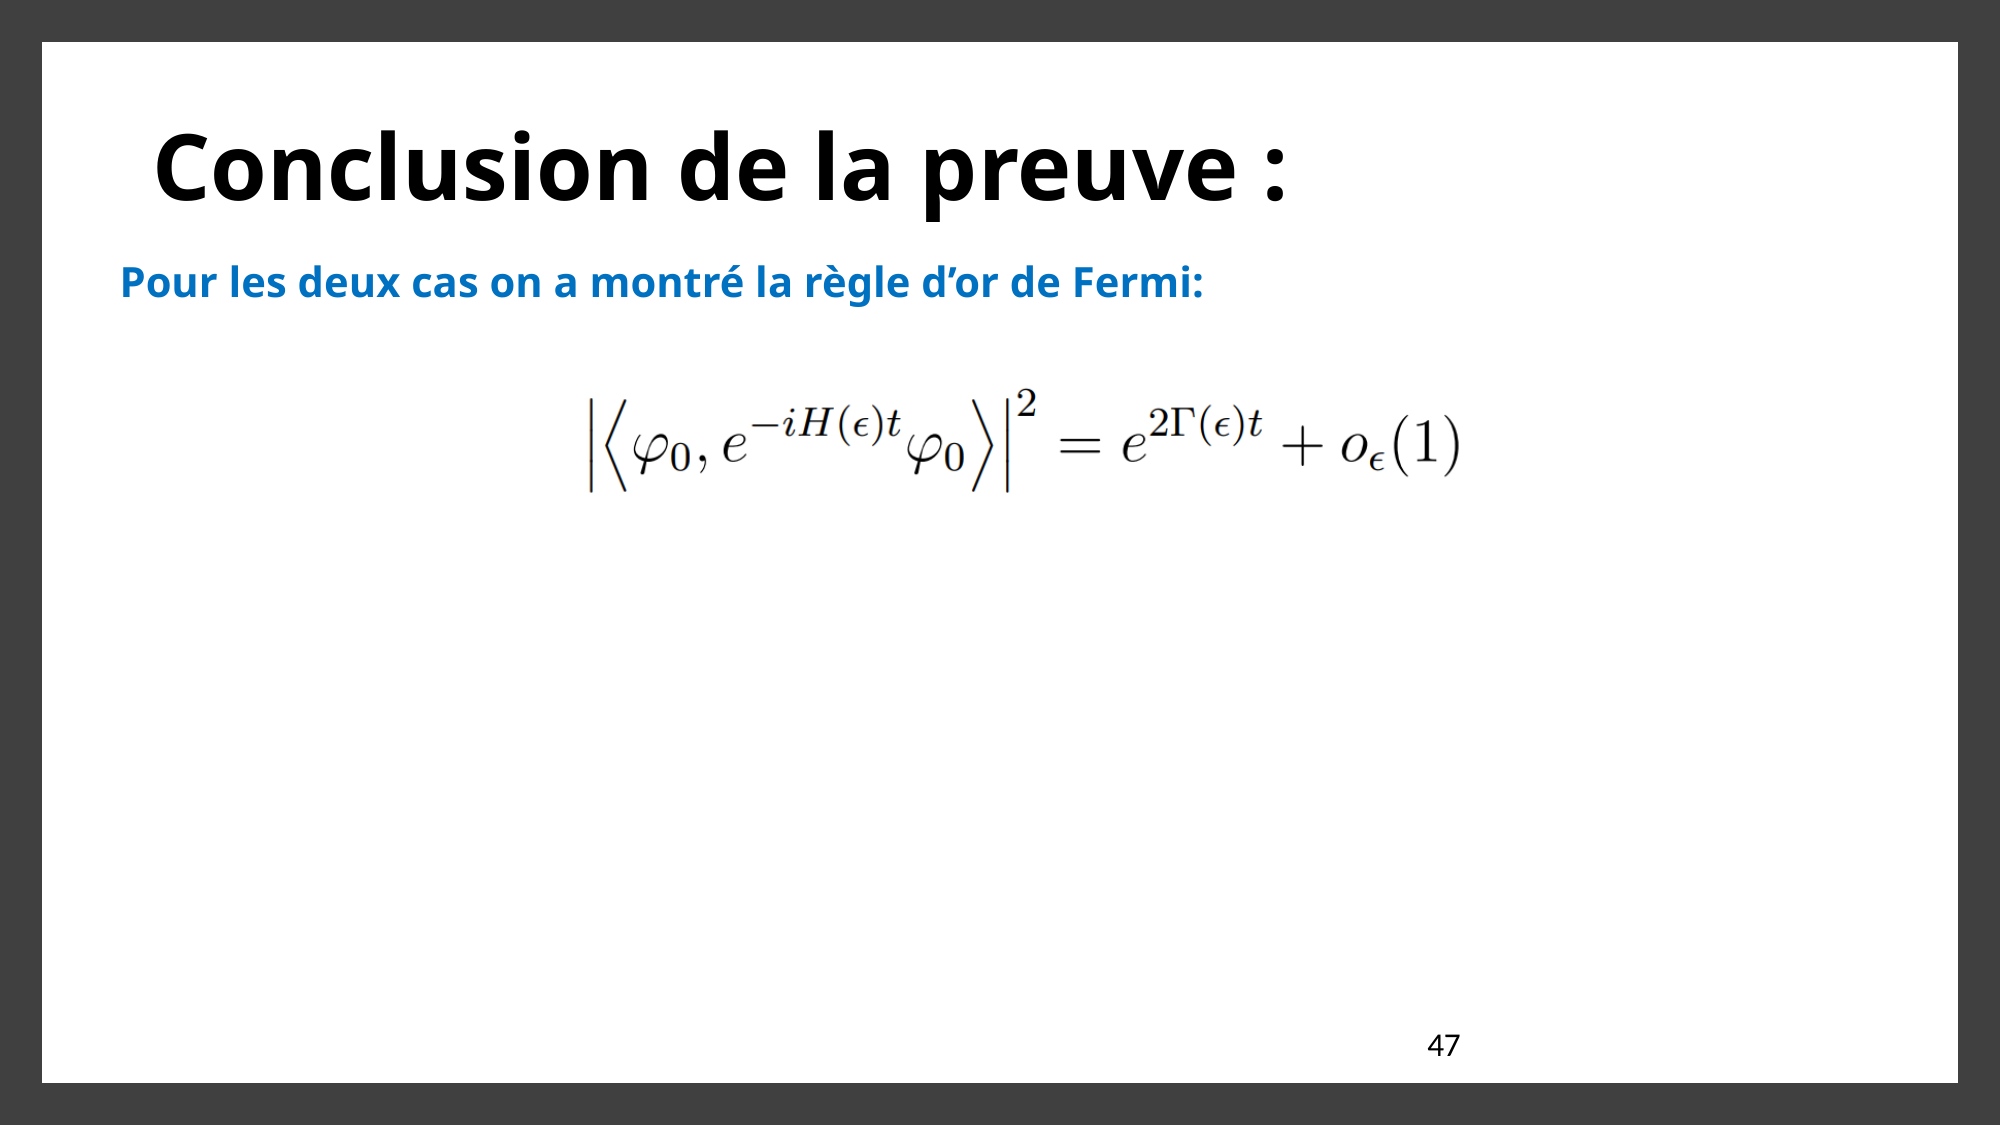

# Conclusion de la preuve :
Pour les deux cas on a montré la règle d’or de Fermi: